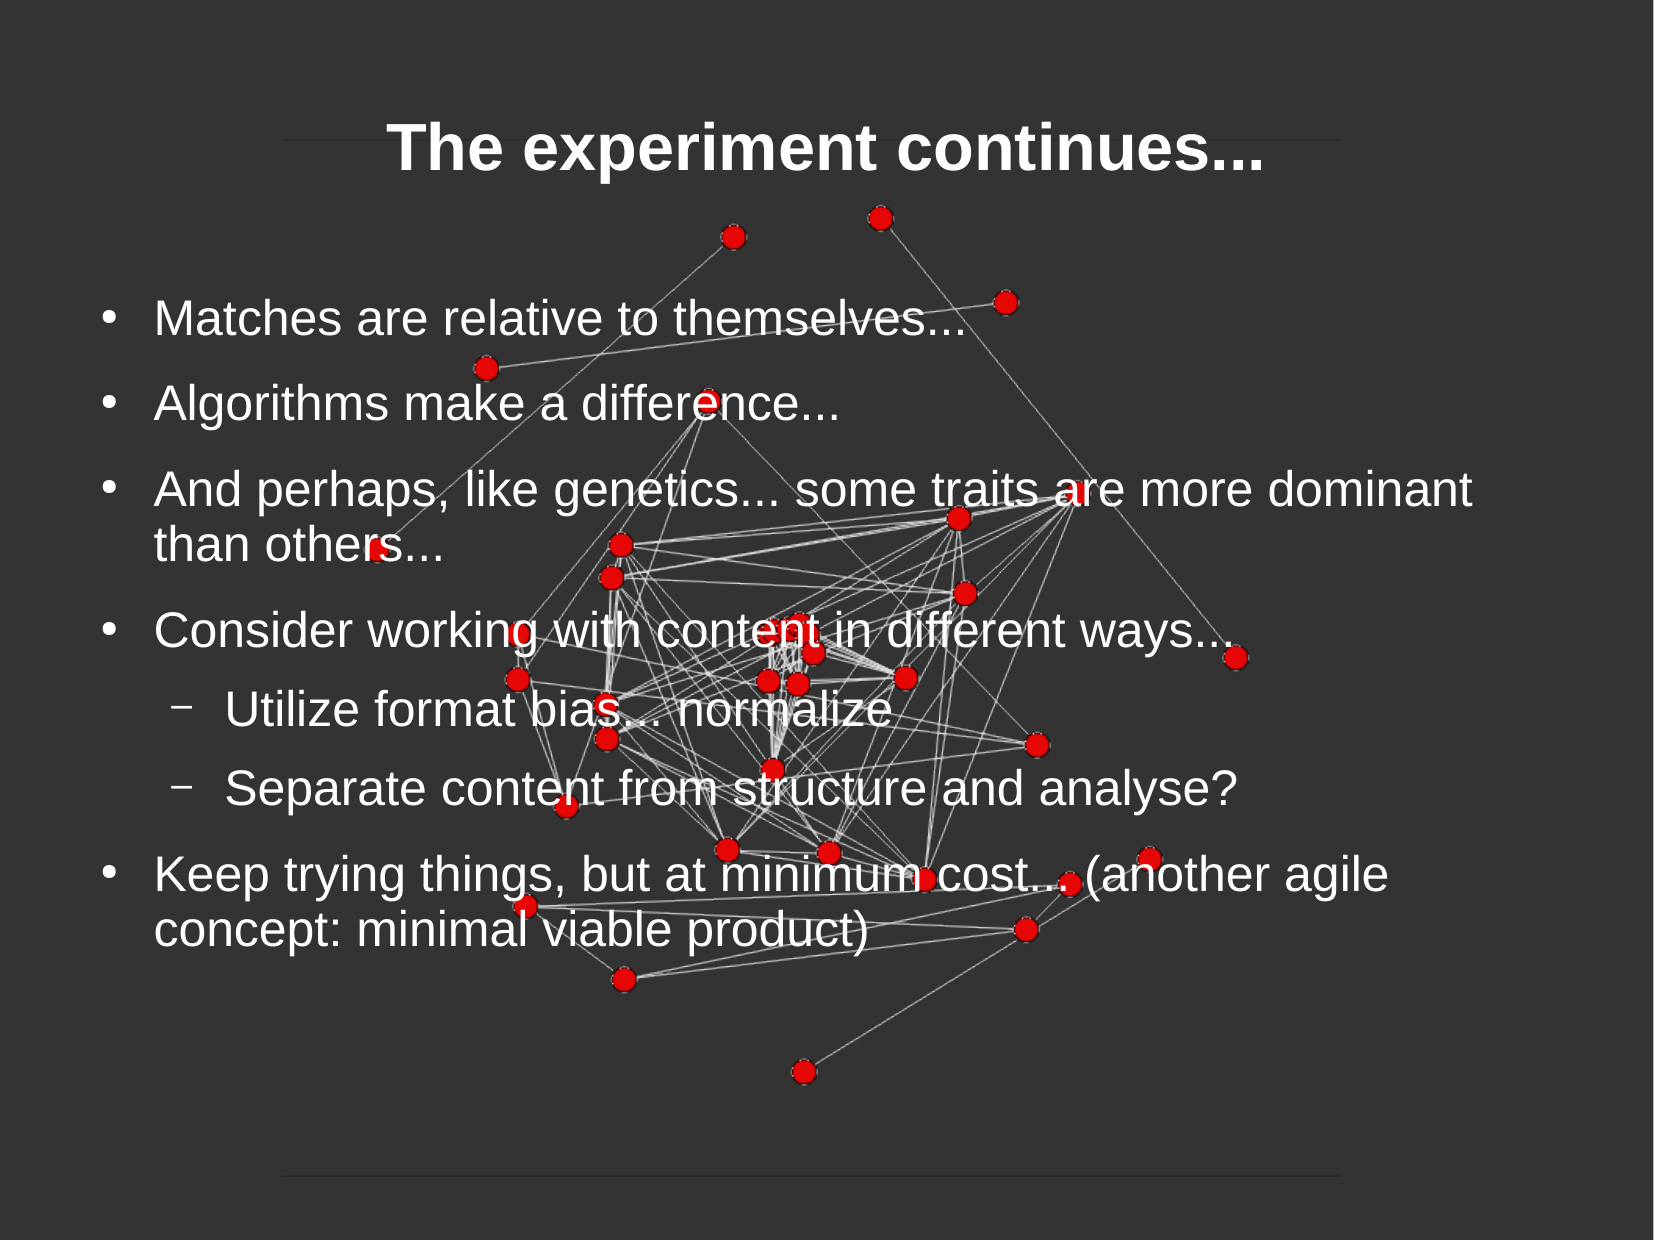

# The experiment continues...
Matches are relative to themselves...
Algorithms make a difference...
And perhaps, like genetics... some traits are more dominant than others...
Consider working with content in different ways...
Utilize format bias... normalize
Separate content from structure and analyse?
Keep trying things, but at minimum cost... (another agile concept: minimal viable product)